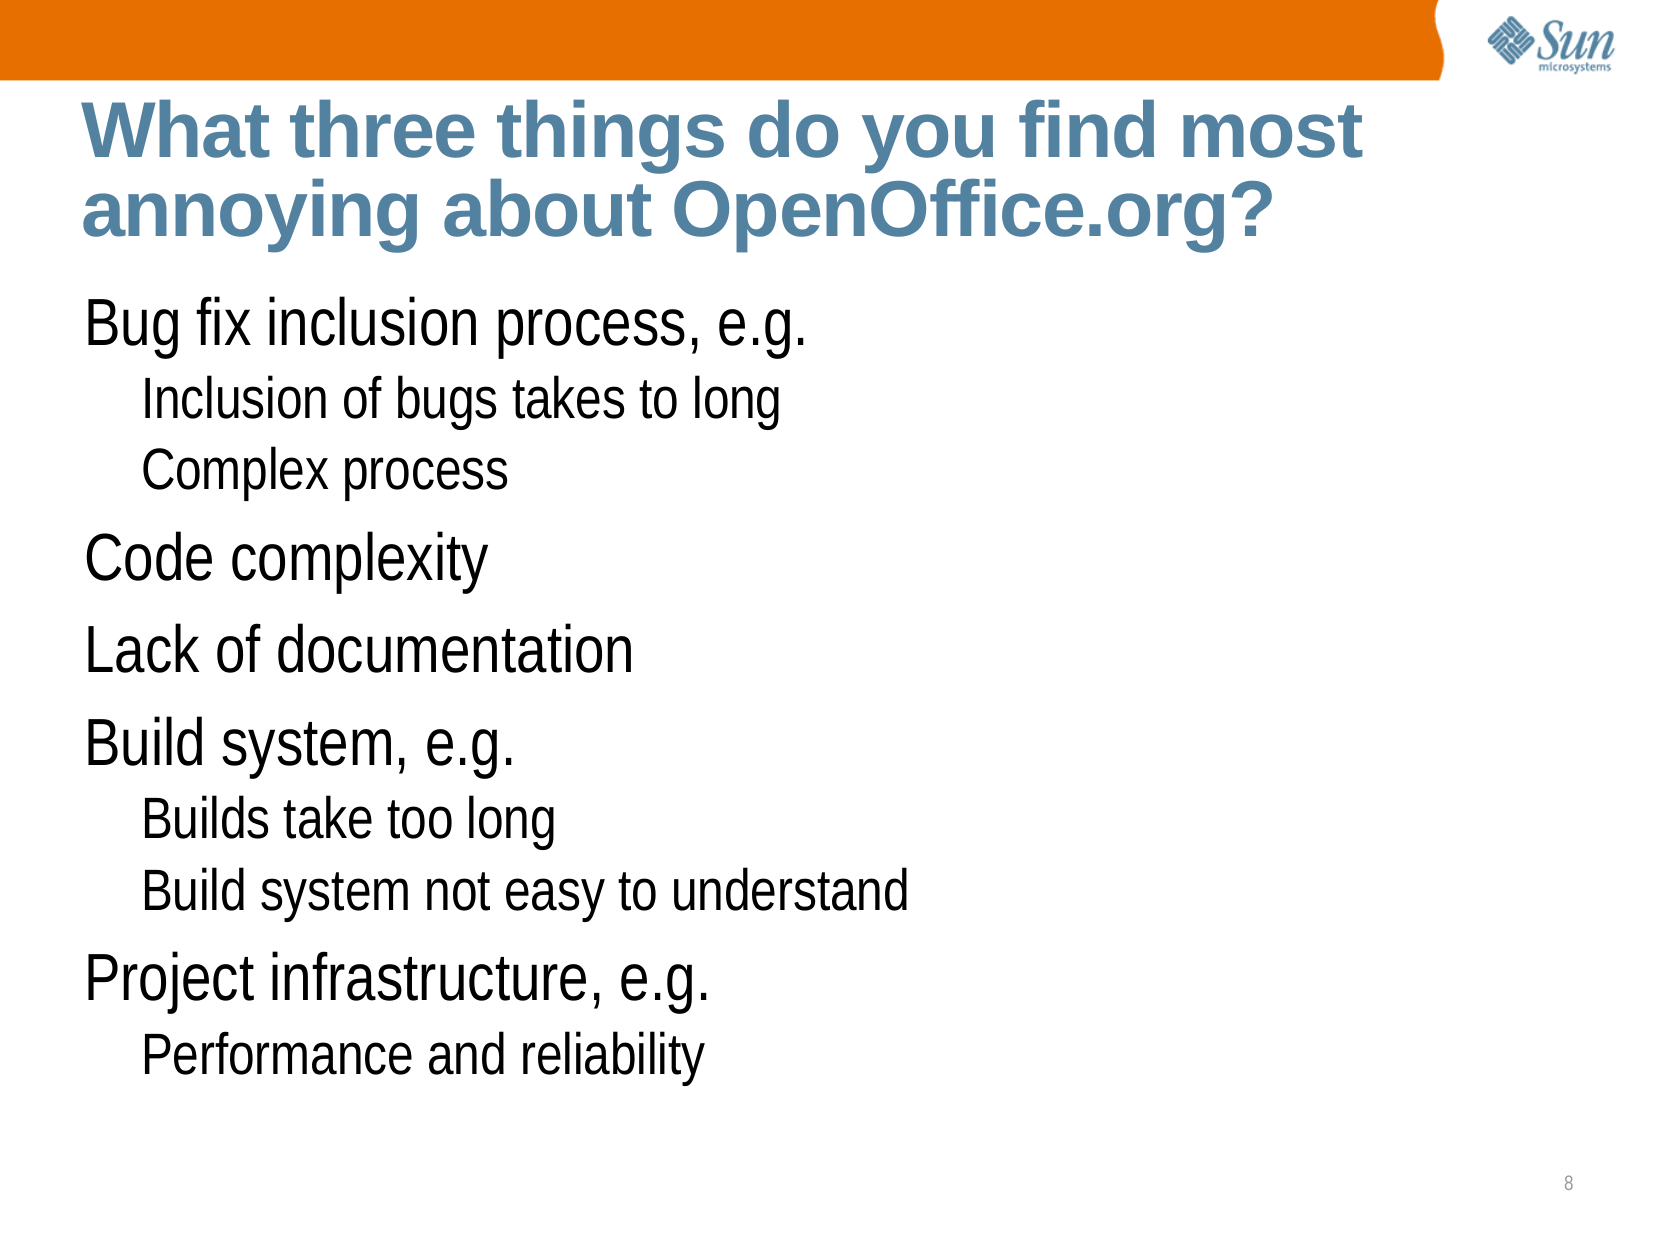

# What three things do you find most annoying about OpenOffice.org?
Bug fix inclusion process, e.g.
Inclusion of bugs takes to long
Complex process
Code complexity
Lack of documentation
Build system, e.g.
Builds take too long
Build system not easy to understand
Project infrastructure, e.g.
Performance and reliability